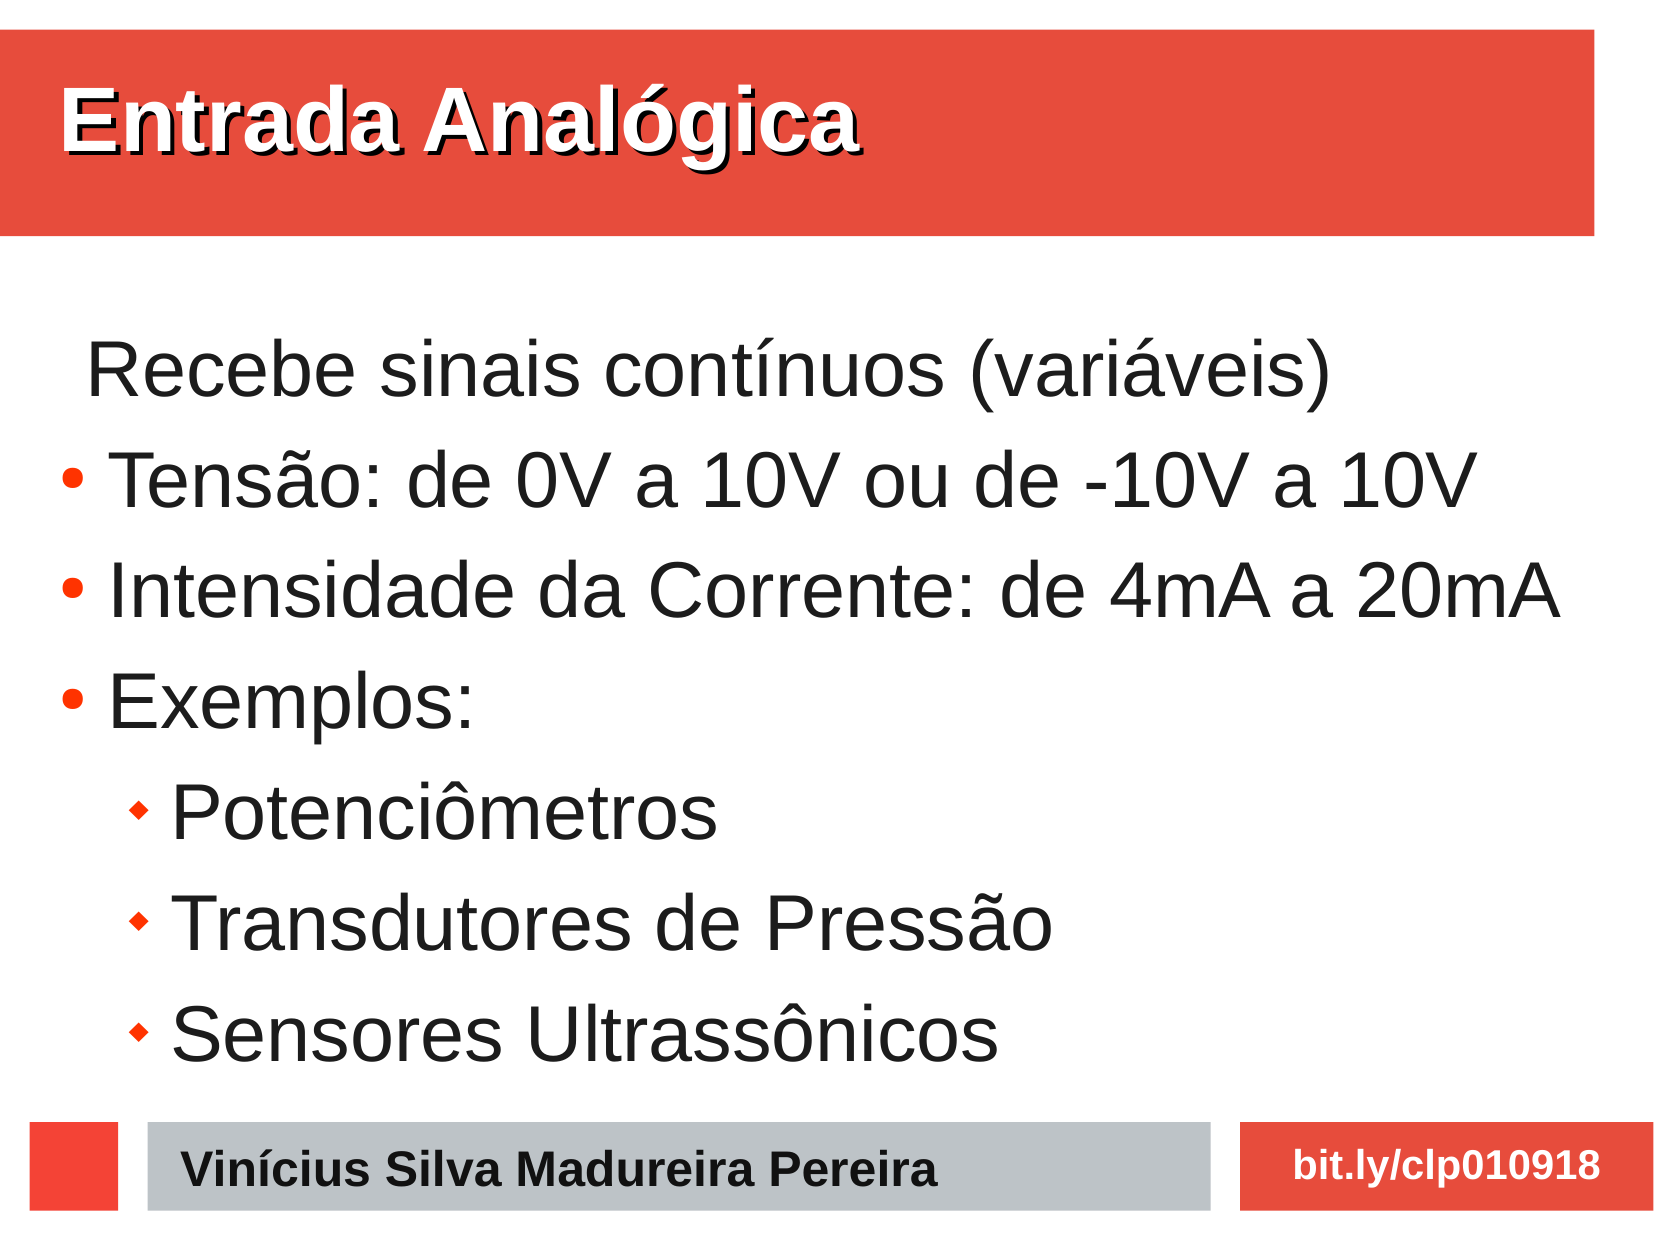

# Entrada Analógica
Recebe sinais contínuos (variáveis)
 Tensão: de 0V a 10V ou de -10V a 10V
 Intensidade da Corrente: de 4mA a 20mA
 Exemplos:
 Potenciômetros
 Transdutores de Pressão
 Sensores Ultrassônicos
Vinícius Silva Madureira Pereira
bit.ly/clp010918